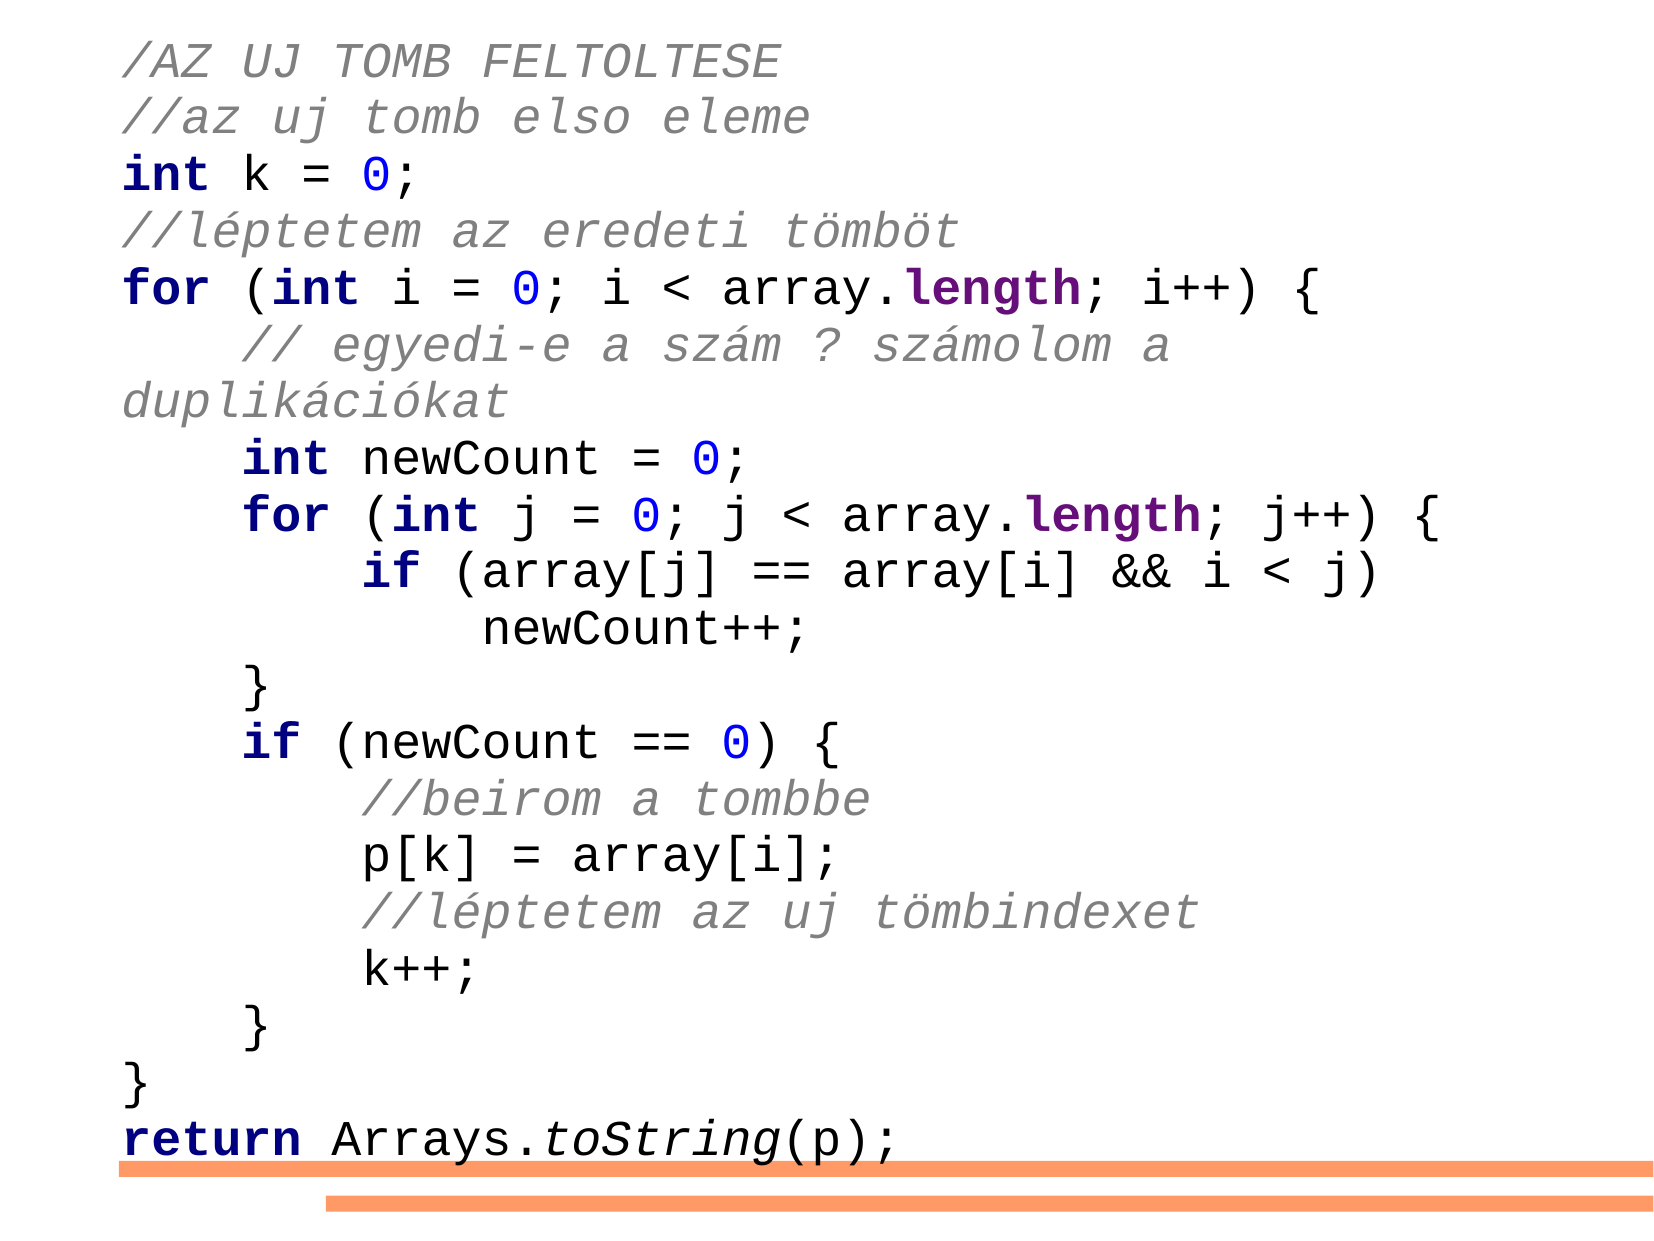

# /AZ UJ TOMB FELTOLTESE //az uj tomb elso eleme int k = 0; //léptetem az eredeti tömböt for (int i = 0; i < array.length; i++) { // egyedi-e a szám ? számolom a duplikációkat int newCount = 0; for (int j = 0; j < array.length; j++) { if (array[j] == array[i] && i < j) newCount++; } if (newCount == 0) { //beirom a tombbe p[k] = array[i]; //léptetem az uj tömbindexet k++; } } return Arrays.toString(p);